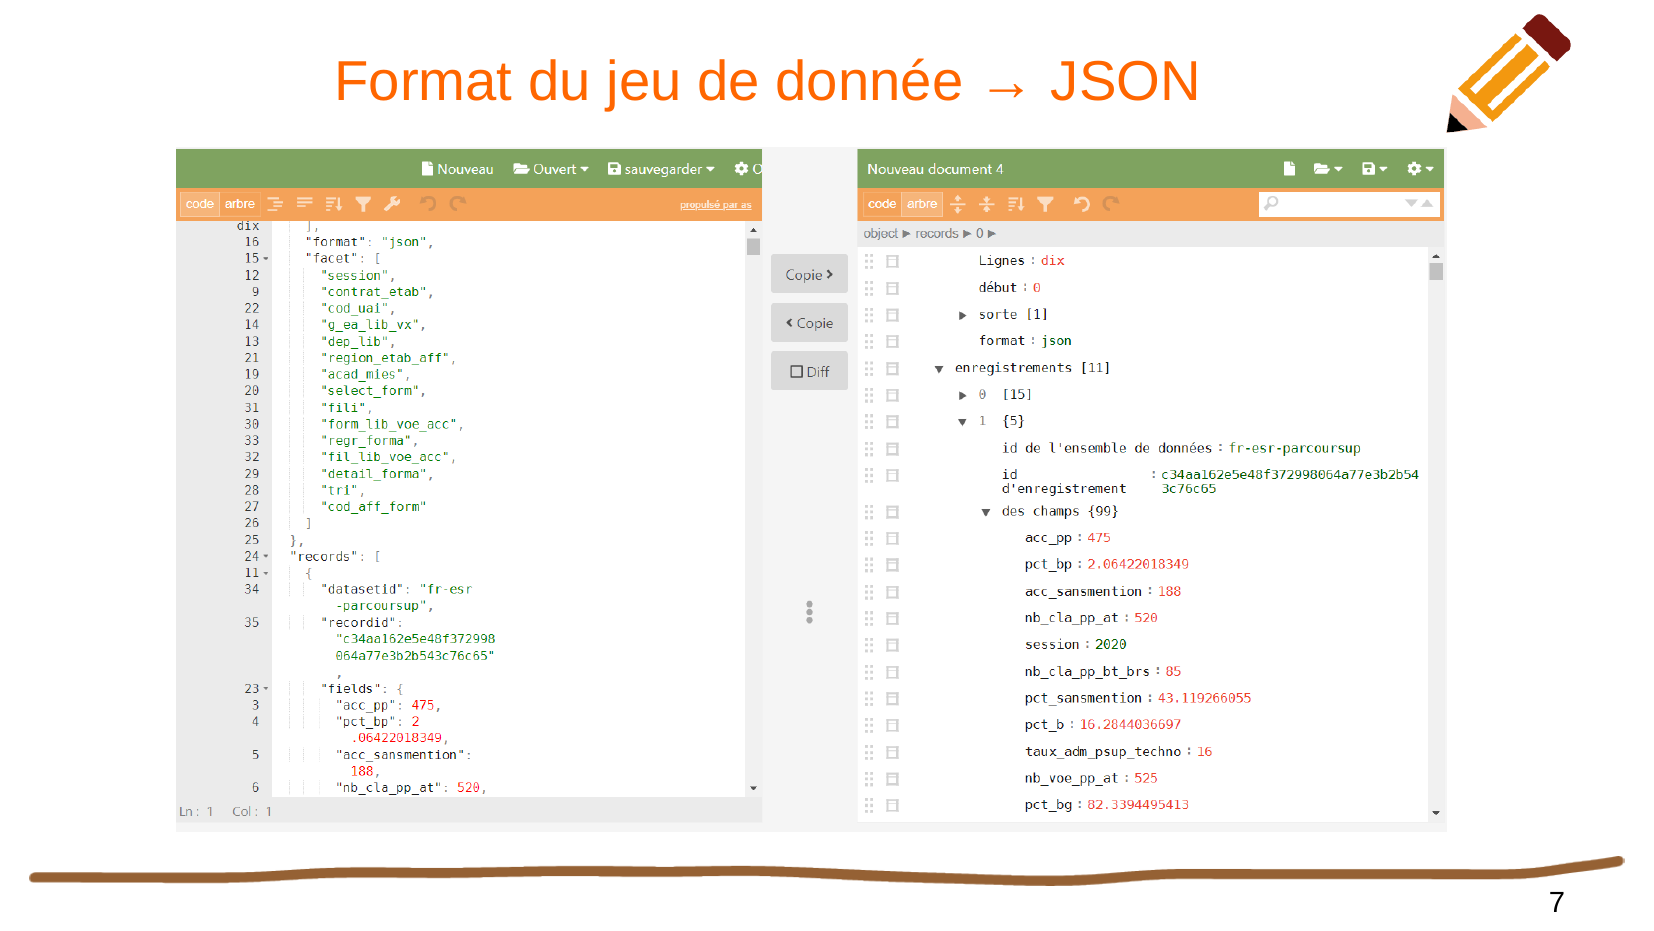

# Format du jeu de donnée → JSON
Page Json / arbre
7